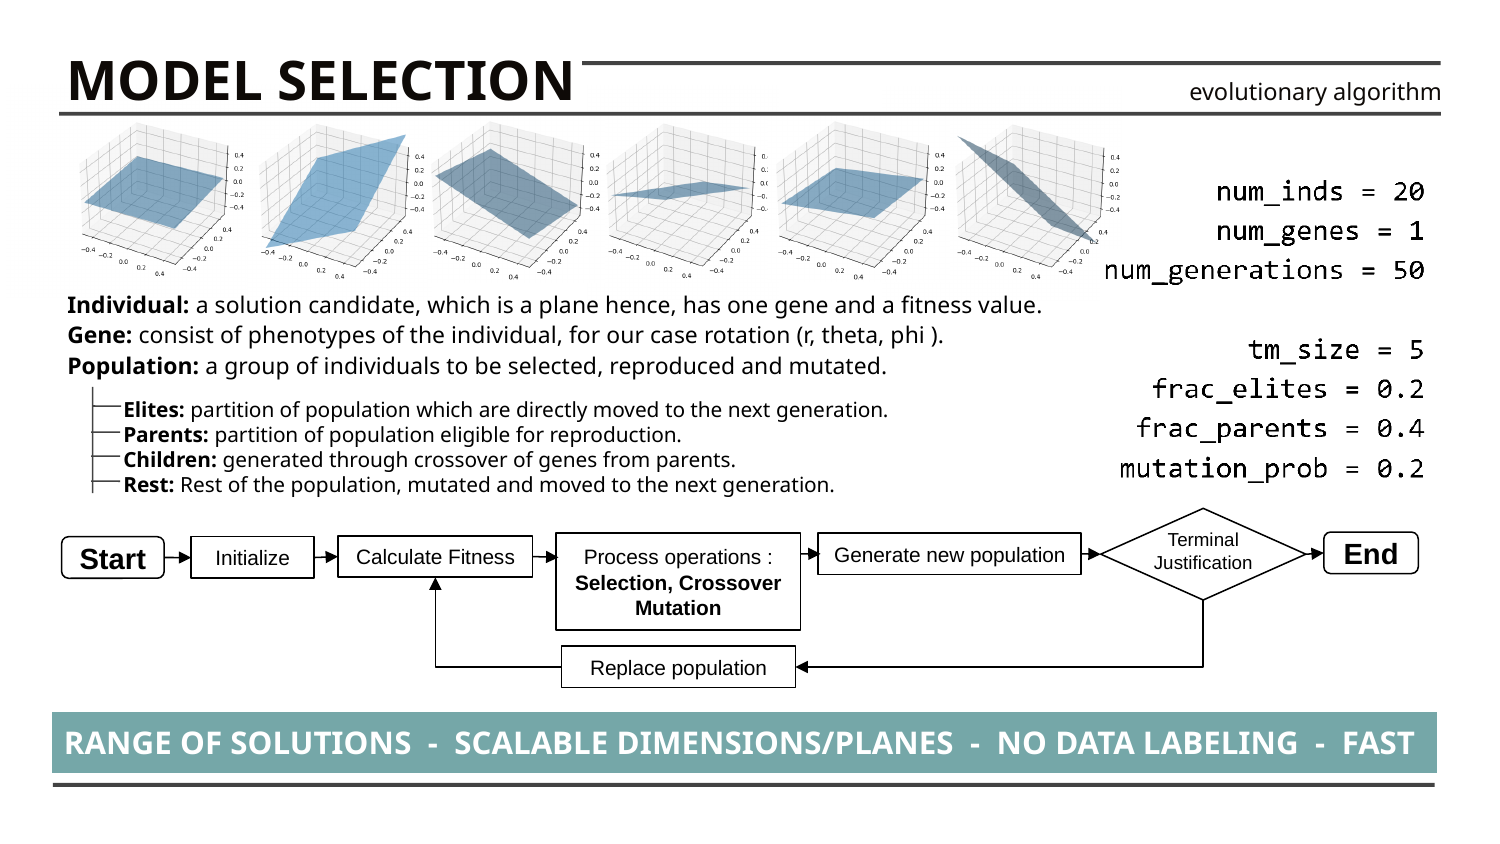

# MODEL SELECTION evolutionary algorithm
Individual: a solution candidate, which is a plane hence, has one gene and a fitness value.
Gene: consist of phenotypes of the individual, for our case rotation (r, theta, phi ).
Population: a group of individuals to be selected, reproduced and mutated.
Elites: partition of population which are directly moved to the next generation.
Parents: partition of population eligible for reproduction.
Children: generated through crossover of genes from parents.
Rest: Rest of the population, mutated and moved to the next generation.
Terminal
Justification
End
Process operations :
Selection, Crossover
Mutation
Generate new population
Calculate Fitness
Start
Initialize
Replace population
RANGE OF SOLUTIONS - SCALABLE DIMENSIONS/PLANES - NO DATA LABELING - FAST